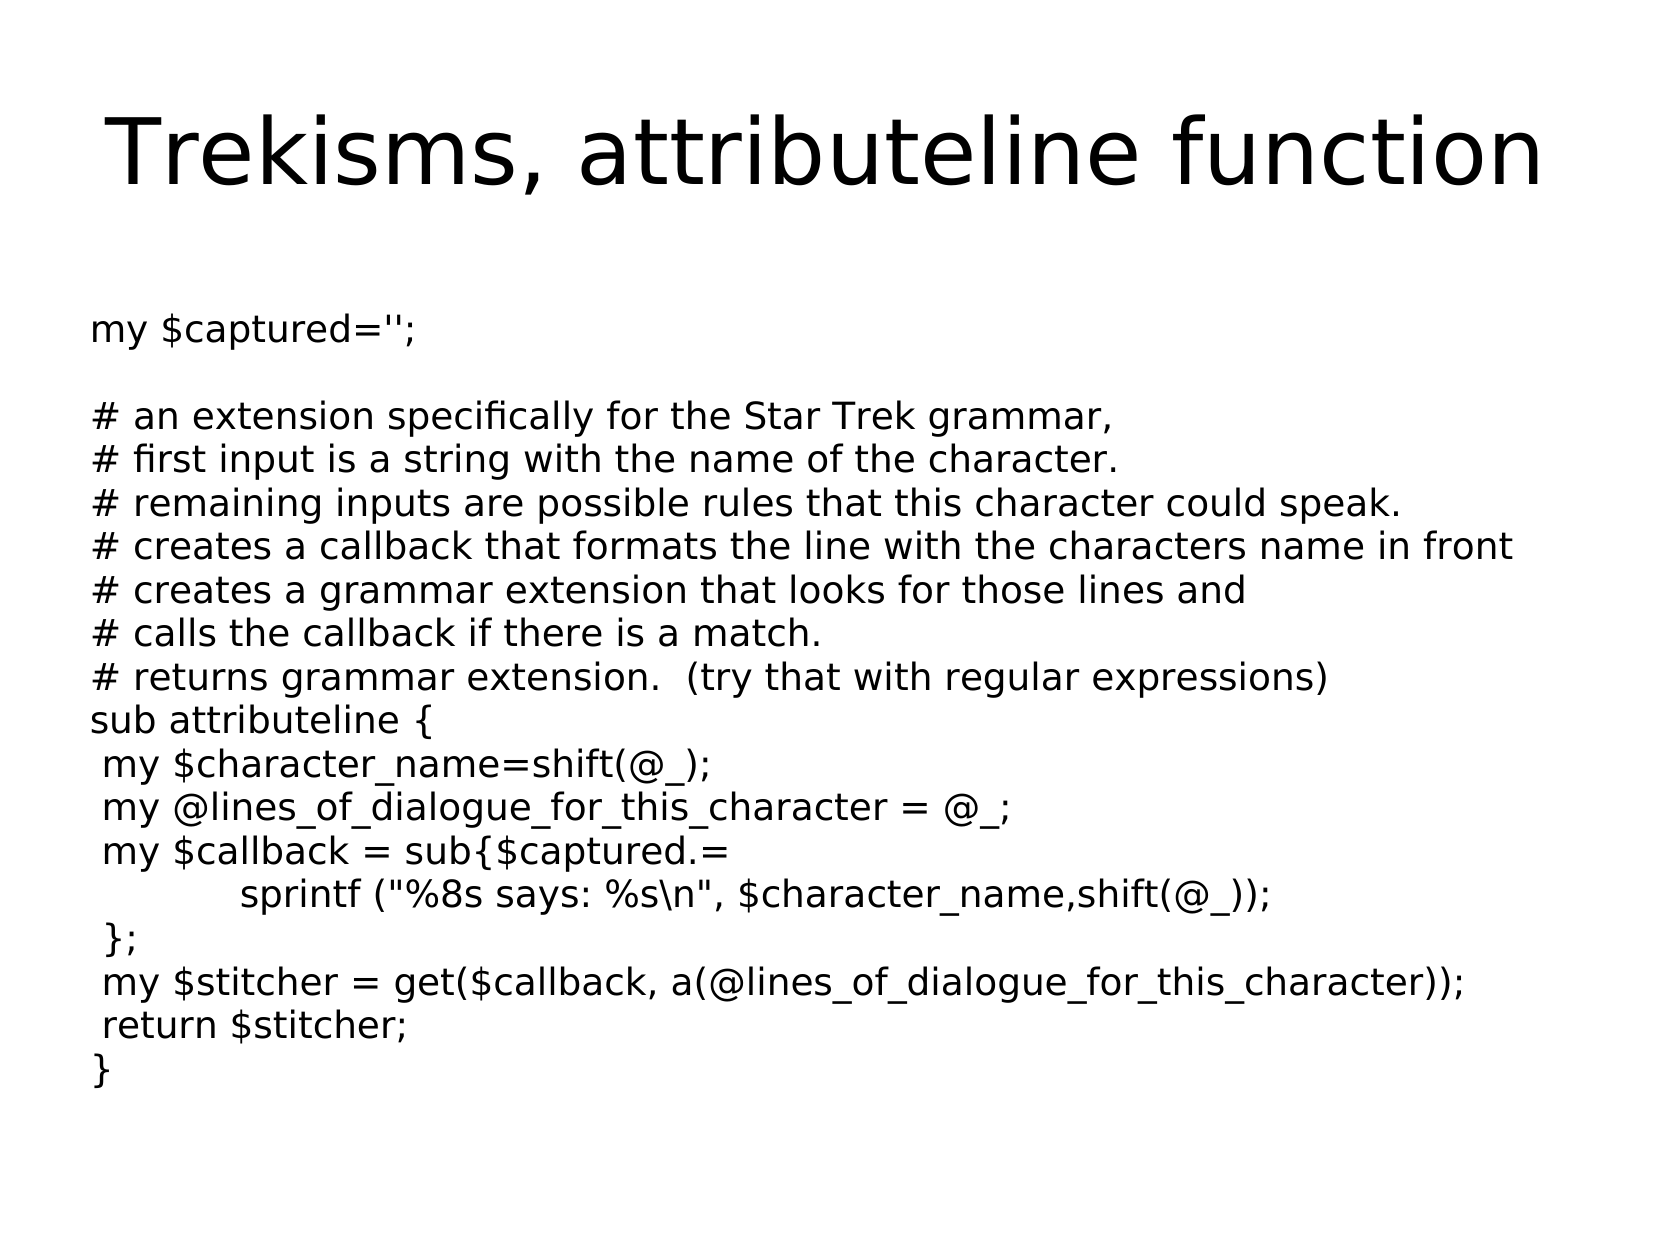

# Trekisms, attributeline function
my $captured='';
# an extension specifically for the Star Trek grammar,
# first input is a string with the name of the character.
# remaining inputs are possible rules that this character could speak.
# creates a callback that formats the line with the characters name in front
# creates a grammar extension that looks for those lines and
# calls the callback if there is a match.
# returns grammar extension. (try that with regular expressions)
sub attributeline {
 my $character_name=shift(@_);
 my @lines_of_dialogue_for_this_character = @_;
 my $callback = sub{$captured.=
		sprintf ("%8s says: %s\n", $character_name,shift(@_));
 };
 my $stitcher = get($callback, a(@lines_of_dialogue_for_this_character));
 return $stitcher;
}